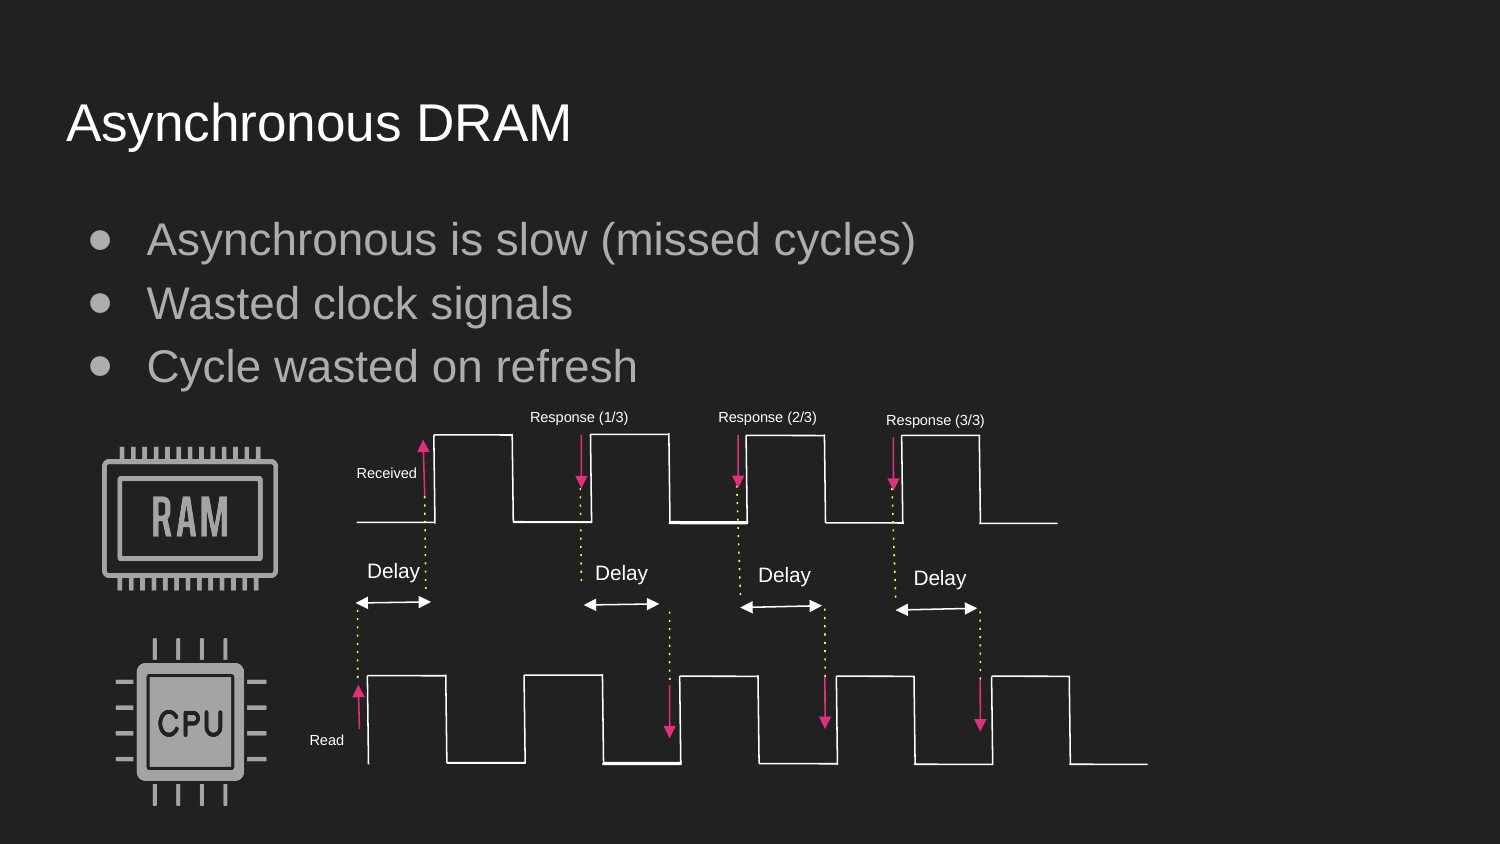

# Asynchronous DRAM
Asynchronous is slow (missed cycles)
Wasted clock signals
Cycle wasted on refresh
Response (1/3)
Response (2/3)
Response (3/3)
Received
Delay
Delay
Delay
Delay
Read